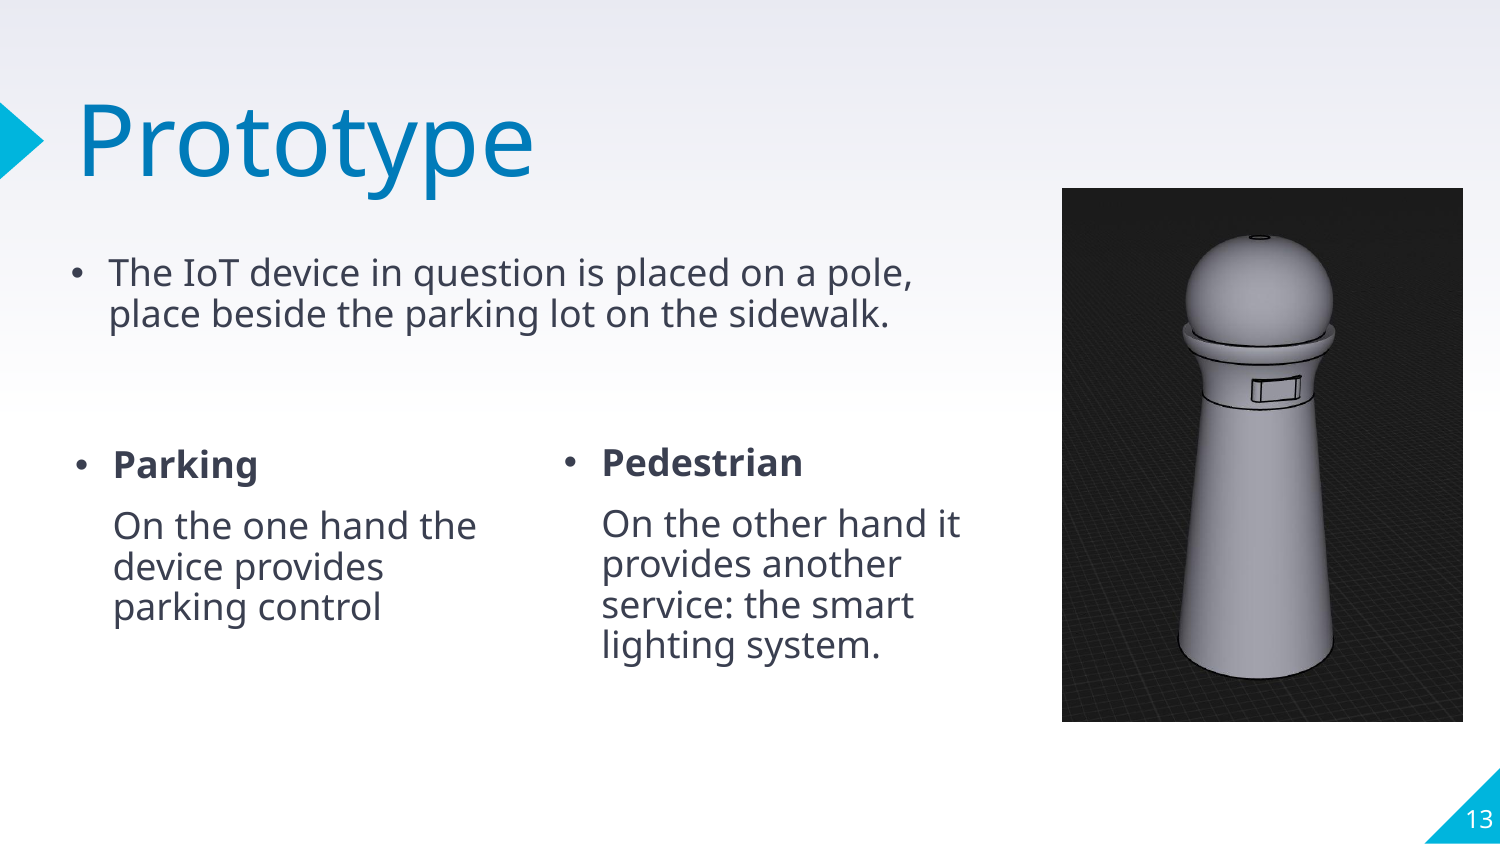

Prototype
The IoT device in question is placed on a pole, place beside the parking lot on the sidewalk.
Pedestrian
On the other hand it provides another service: the smart lighting system.
# Parking
On the one hand the device provides parking control